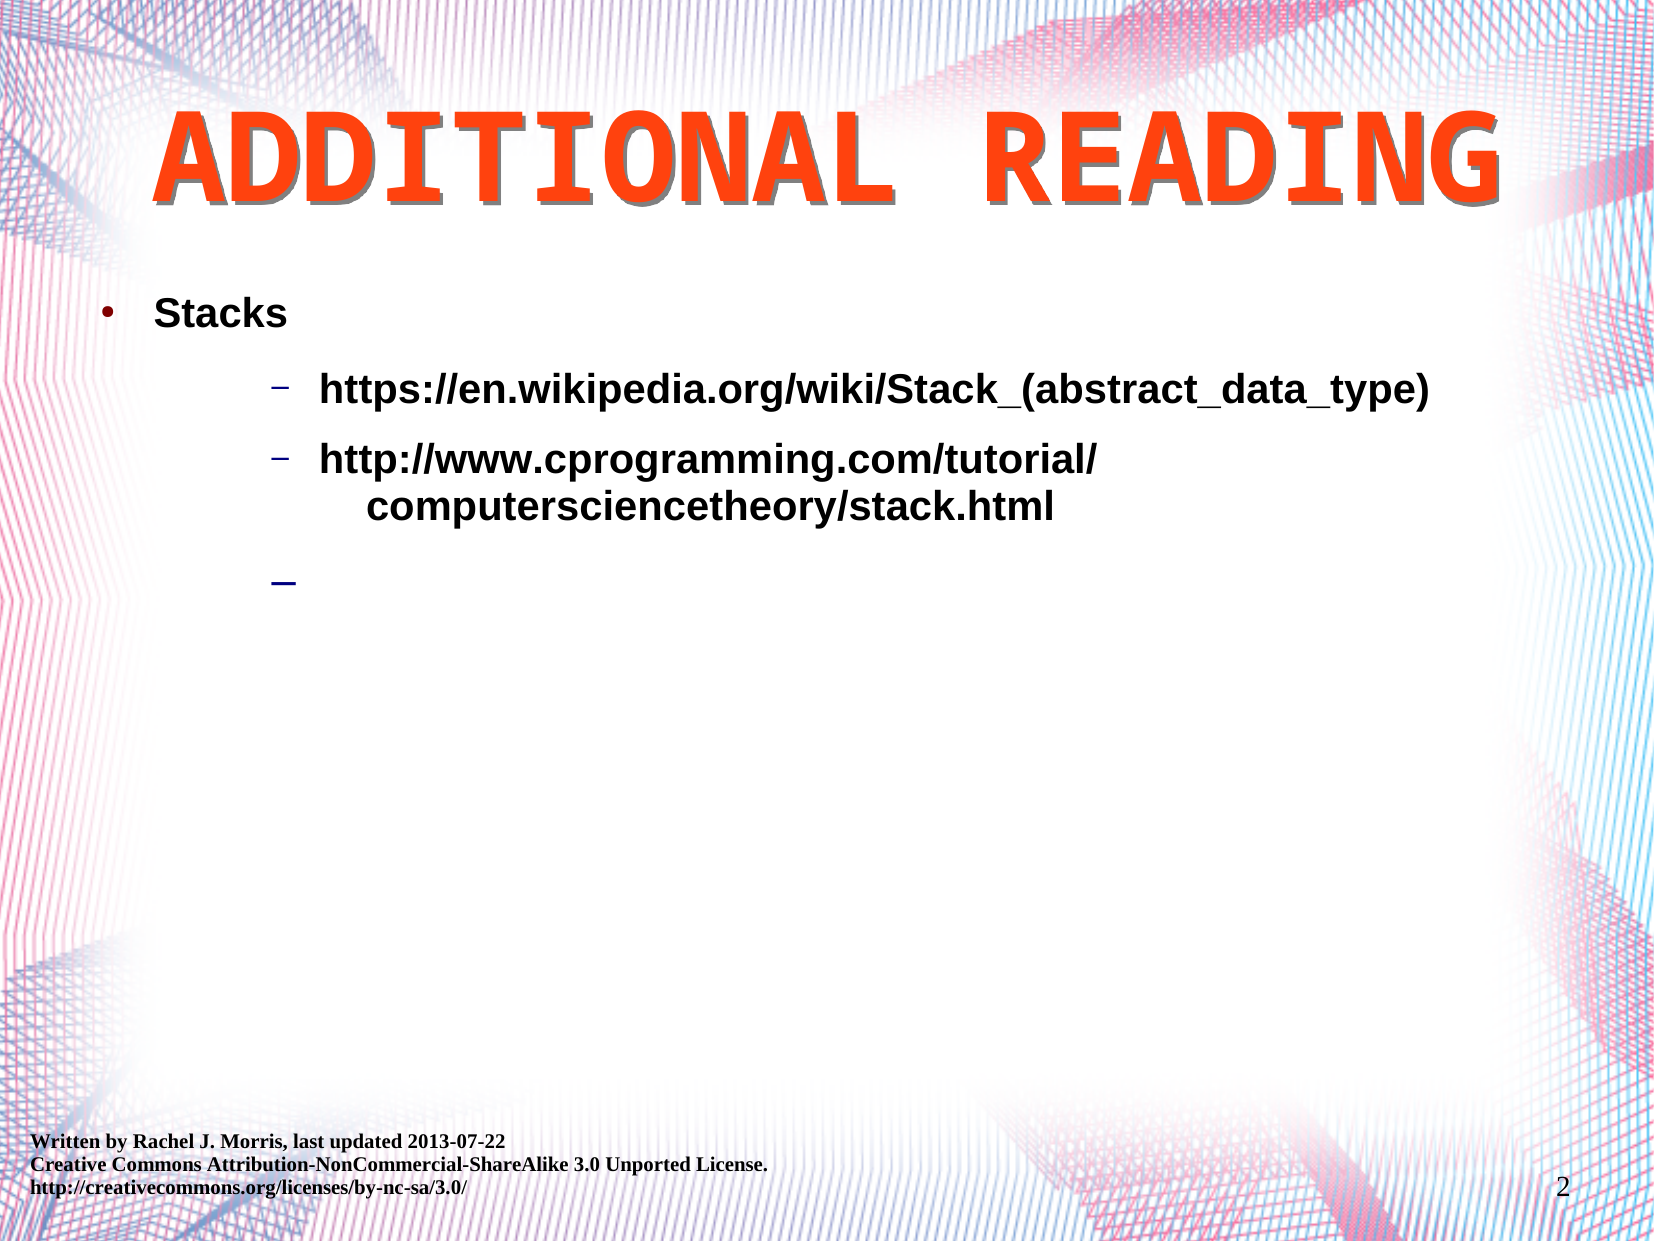

ADDITIONAL READING
# Stacks
https://en.wikipedia.org/wiki/Stack_(abstract_data_type)
http://www.cprogramming.com/tutorial/computersciencetheory/stack.html
2